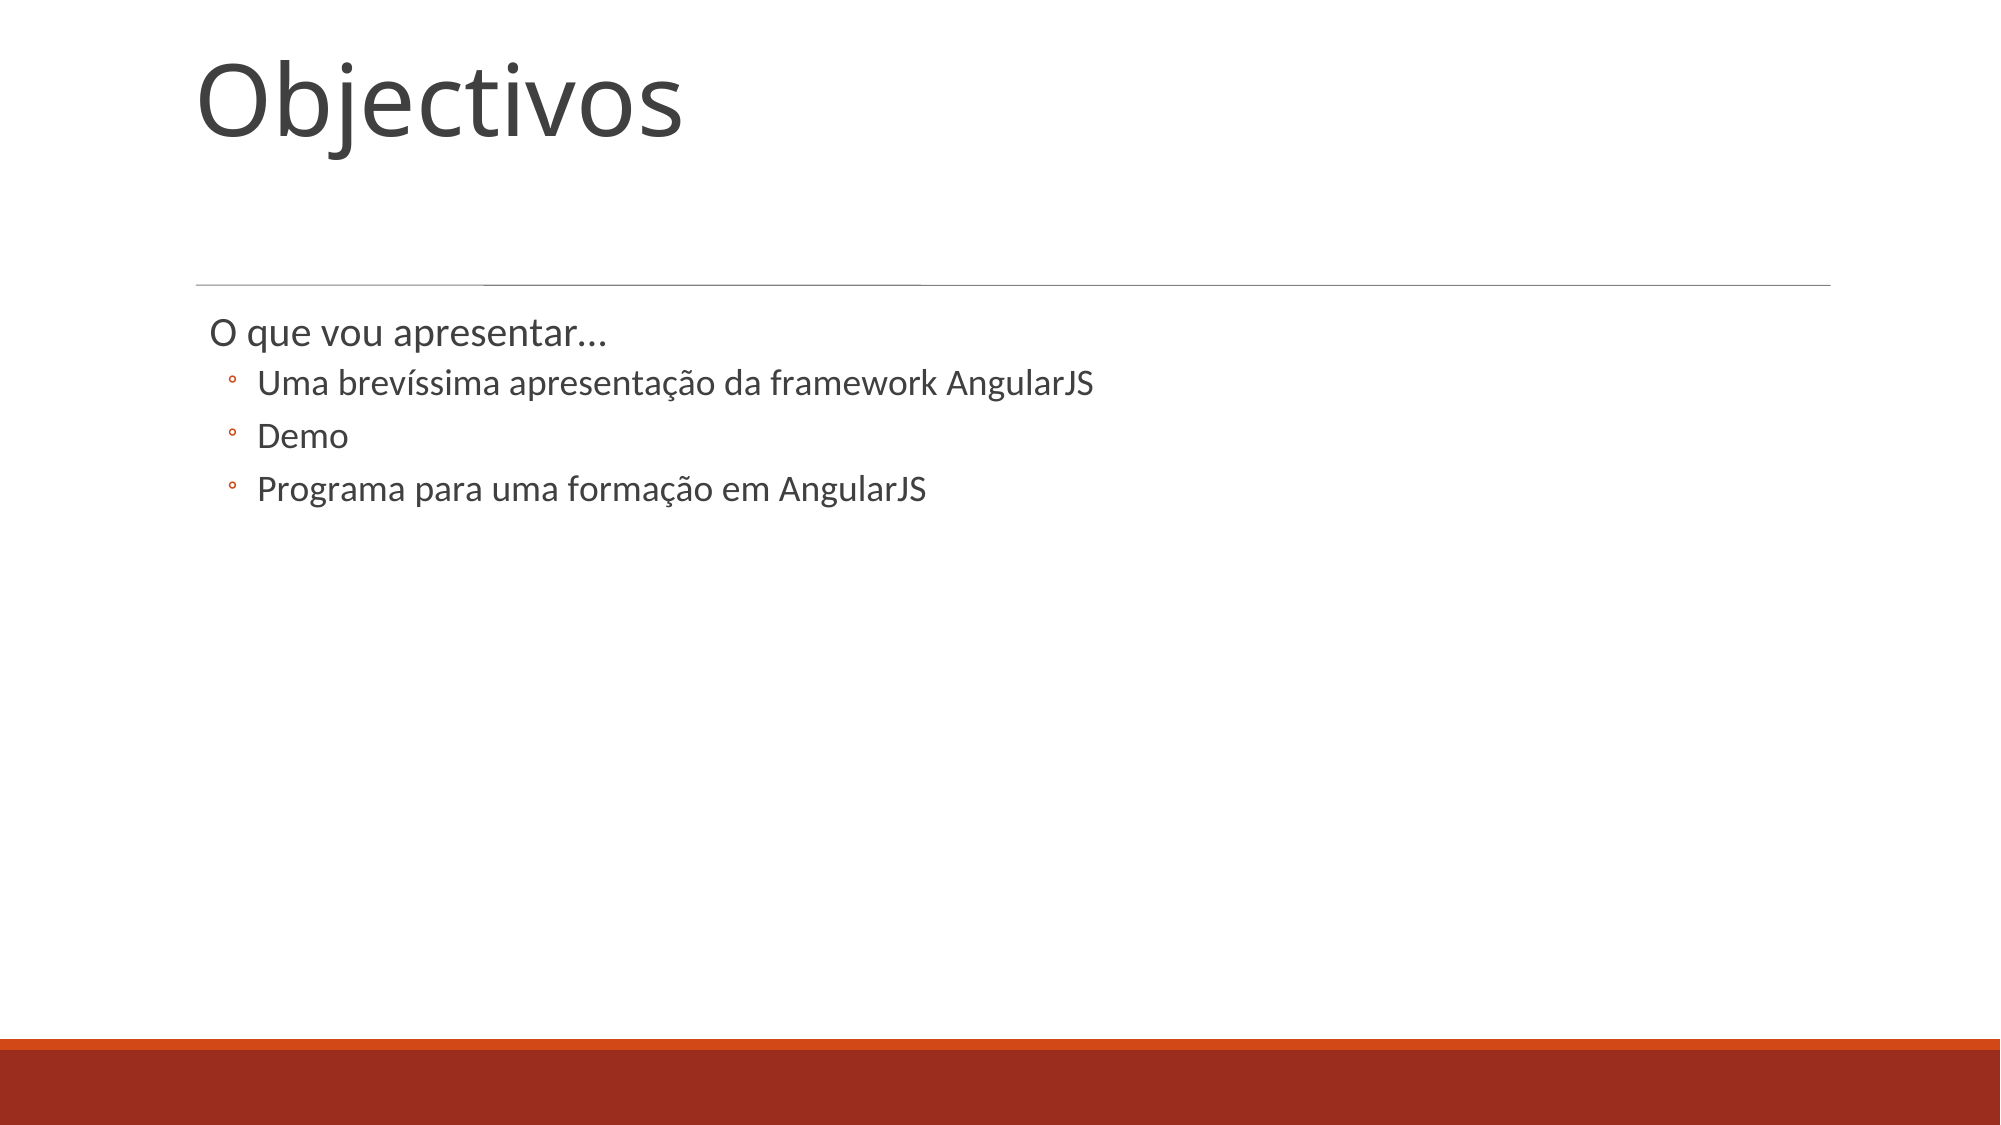

# Objectivos
O que vou apresentar…
Uma brevíssima apresentação da framework AngularJS
Demo
Programa para uma formação em AngularJS